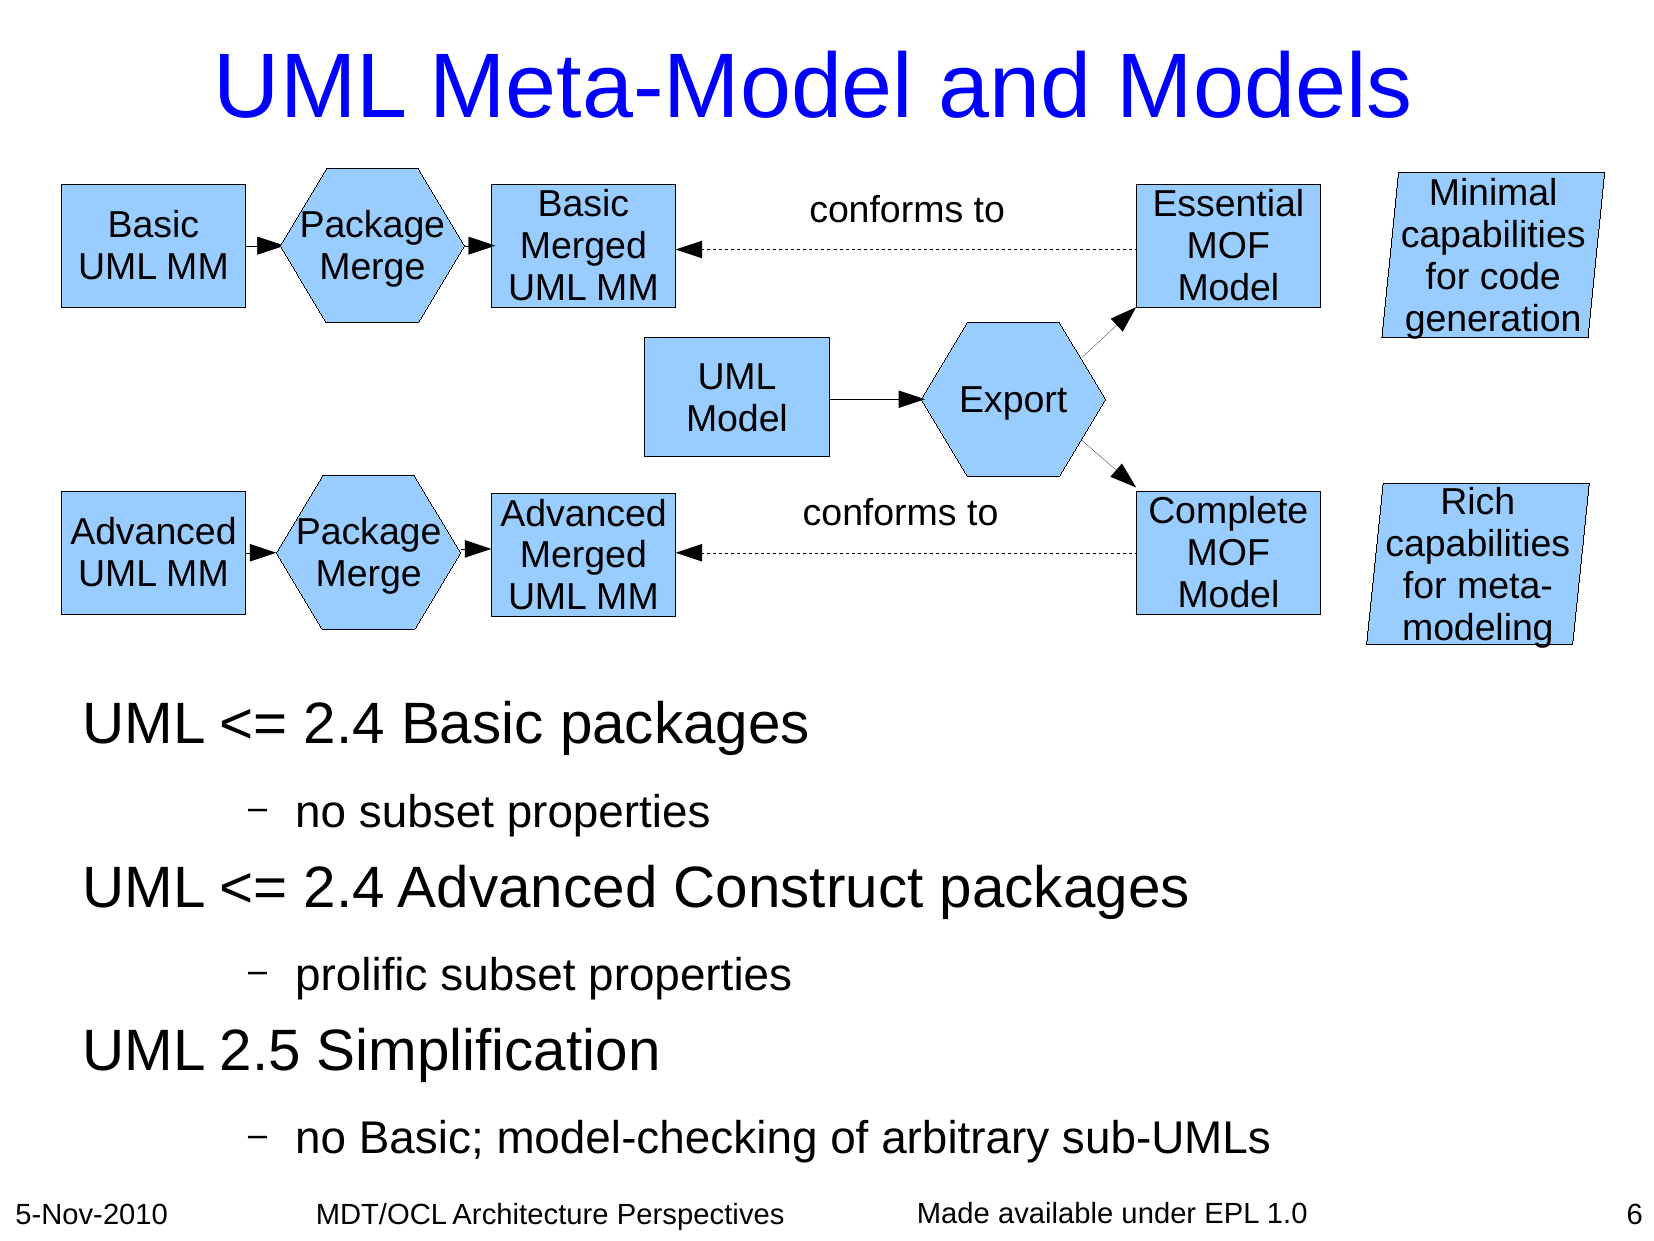

# UML Meta-Model and Models
Package
Merge
Package
Merge
Minimal
capabilities
for code
generation
conforms to
Basic
UML MM
Basic
UML MM
Basic
Merged
UML MM
Basic
Merged
UML MM
Essential
MOF
Model
Basic
UML
Basic
UML
Export
UML
Model
Package
Merge
conforms to
Rich
capabilities
for meta-
modeling
Advanced
UML MM
Complete
MOF
Model
Advanced
Merged
UML MM
UML <= 2.4 Basic packages
no subset properties
UML <= 2.4 Advanced Construct packages
prolific subset properties
UML 2.5 Simplification
no Basic; model-checking of arbitrary sub-UMLs
5-Nov-2010
MDT/OCL Architecture Perspectives
6